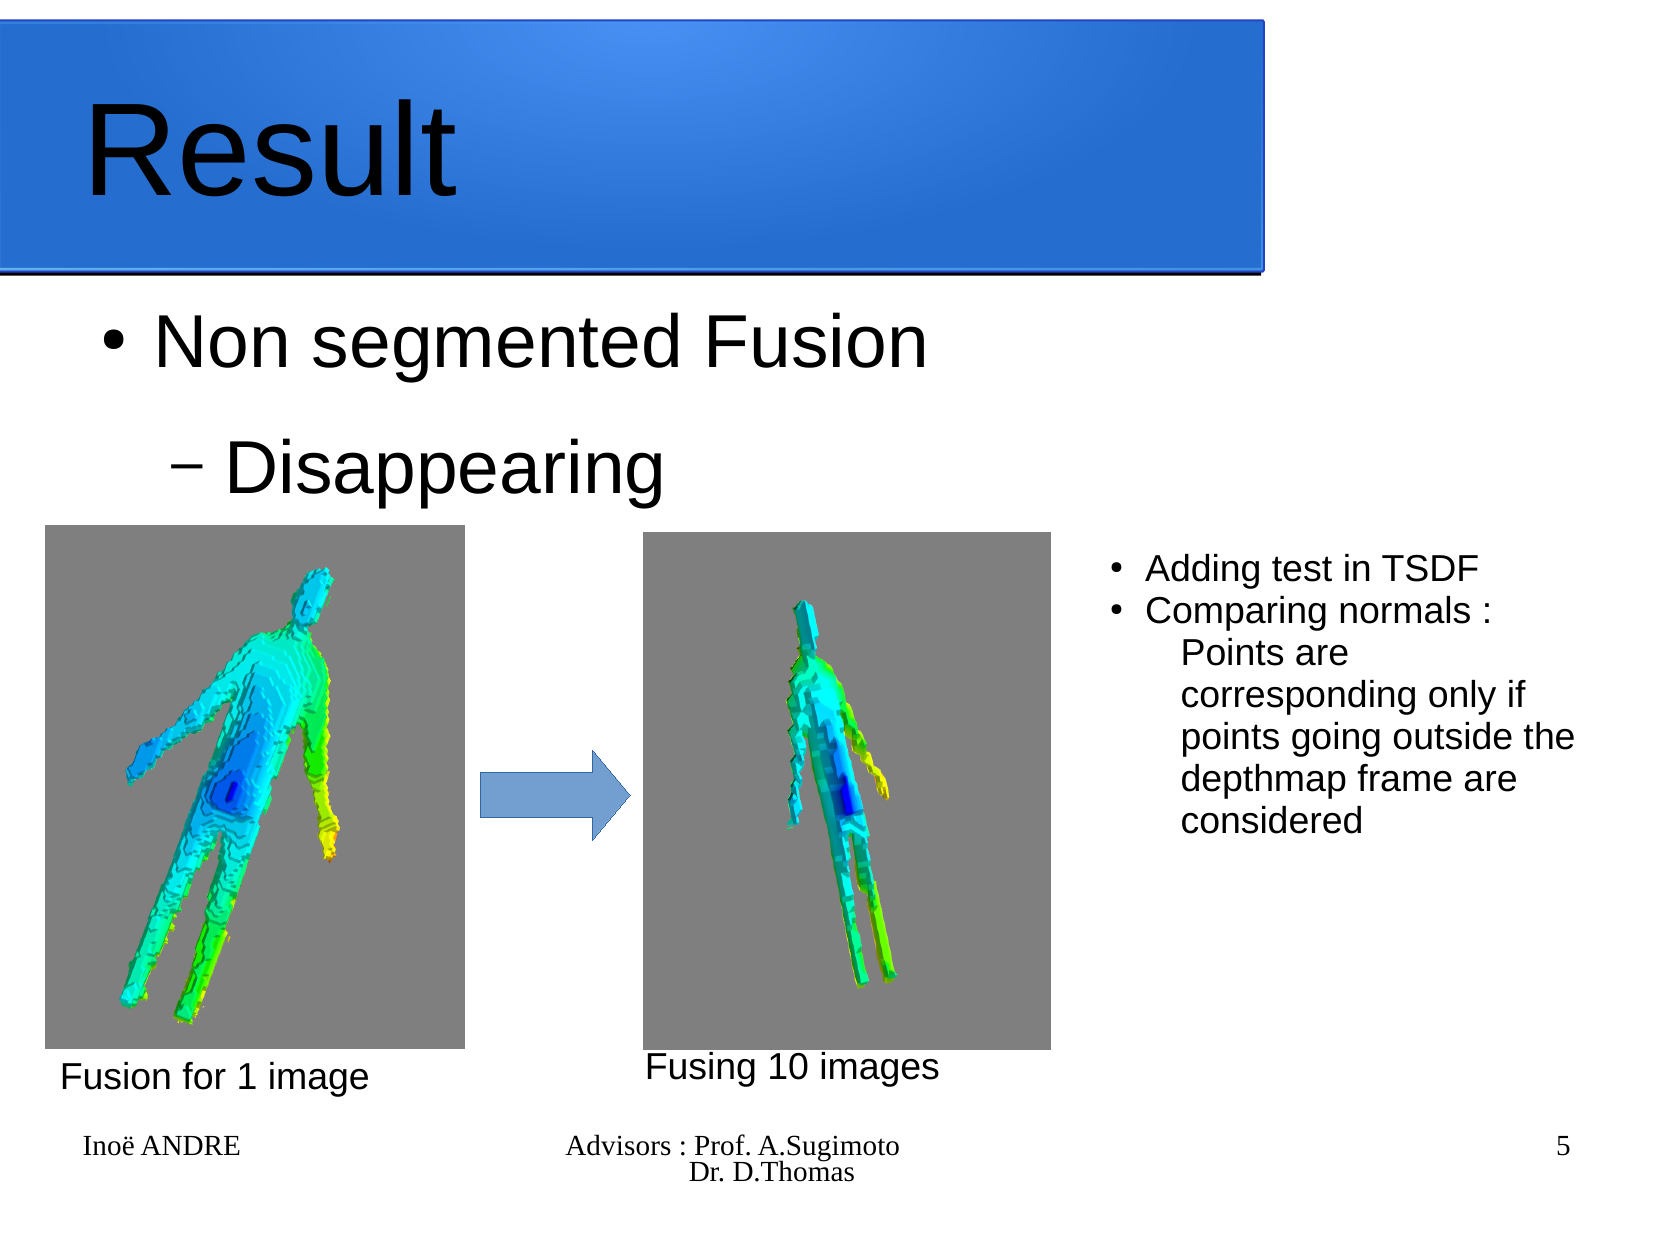

# Result
Non segmented Fusion
Disappearing
Adding test in TSDF
Comparing normals :
Points are corresponding only if points going outside the depthmap frame are considered
Fusing 10 images
Fusion for 1 image
Inoë ANDRE
Advisors : Prof. A.Sugimoto Dr. D.Thomas
5